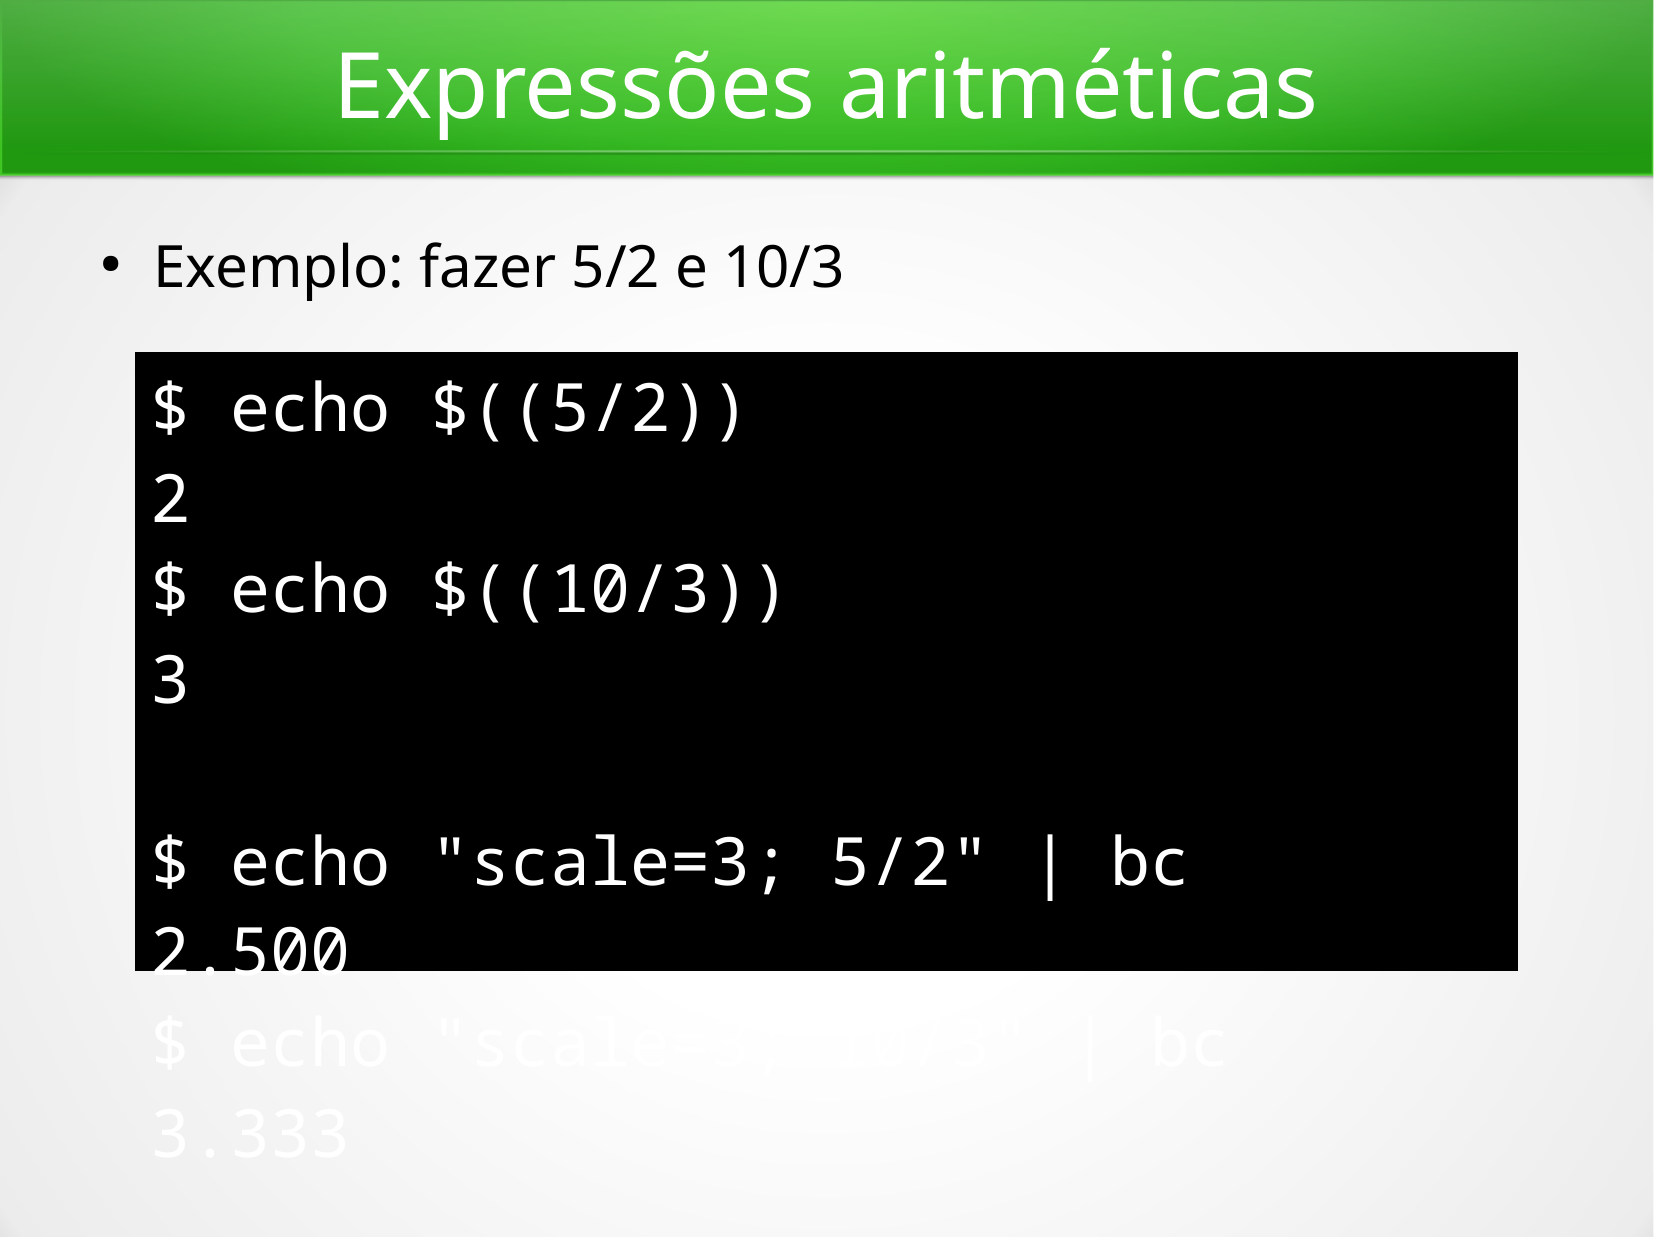

# Expressões aritméticas
Exemplo: fazer 5/2 e 10/3
$ echo $((5/2))
2
$ echo $((10/3))
3
$ echo "scale=3; 5/2" | bc
2.500
$ echo "scale=3; 10/3" | bc
3.333